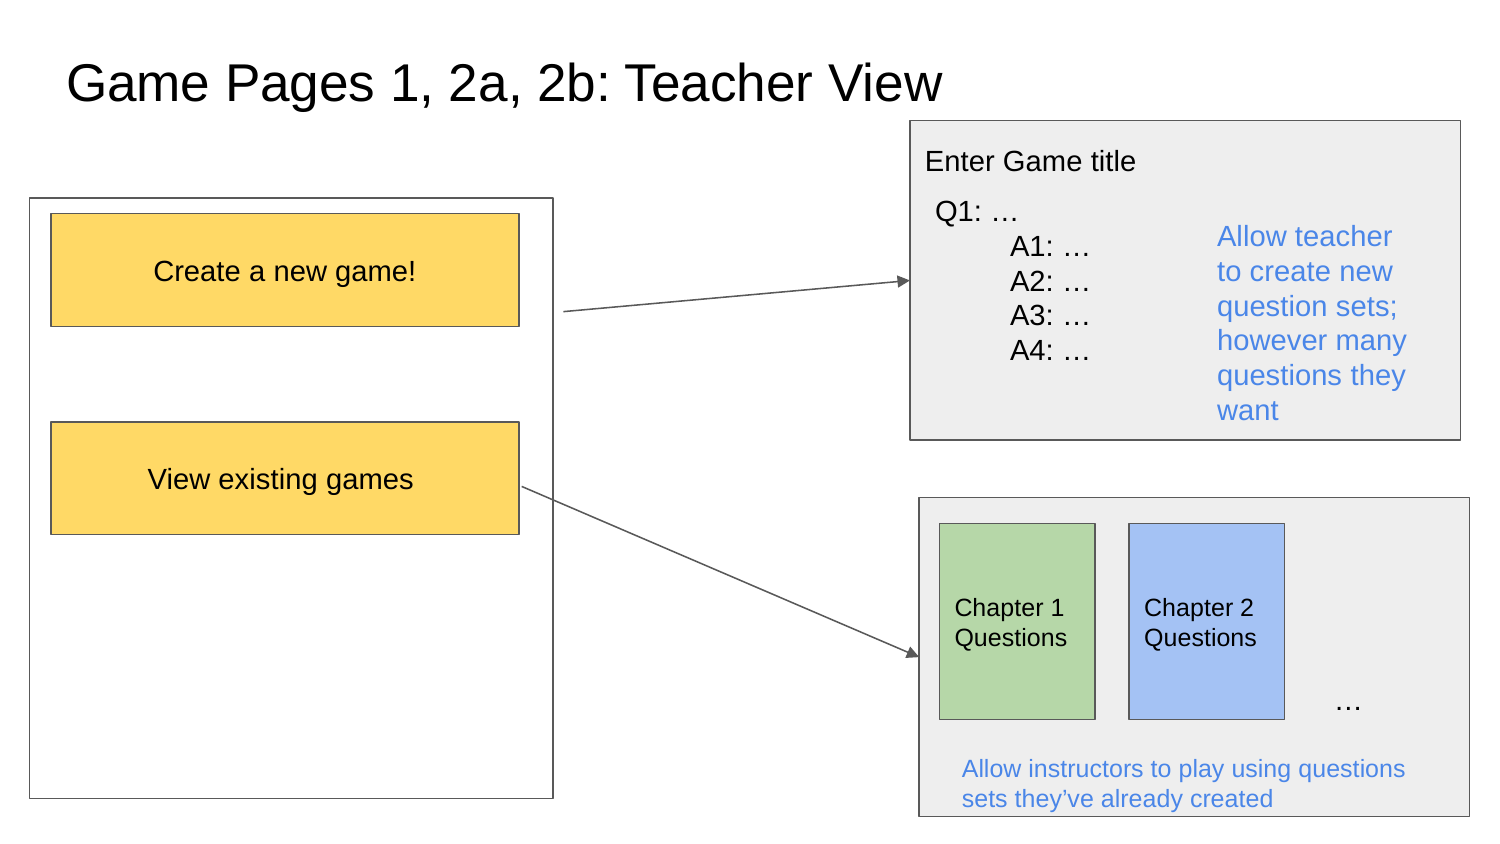

# Game Pages 1, 2a, 2b: Teacher View
Enter Game title
Q1: …
	A1: …
	A2: …
	A3: …
	A4: …
Allow teacher to create new question sets; however many questions they want
Create a new game!
View existing games
Chapter 1 Questions
Chapter 2 Questions
…
Allow instructors to play using questions sets they’ve already created